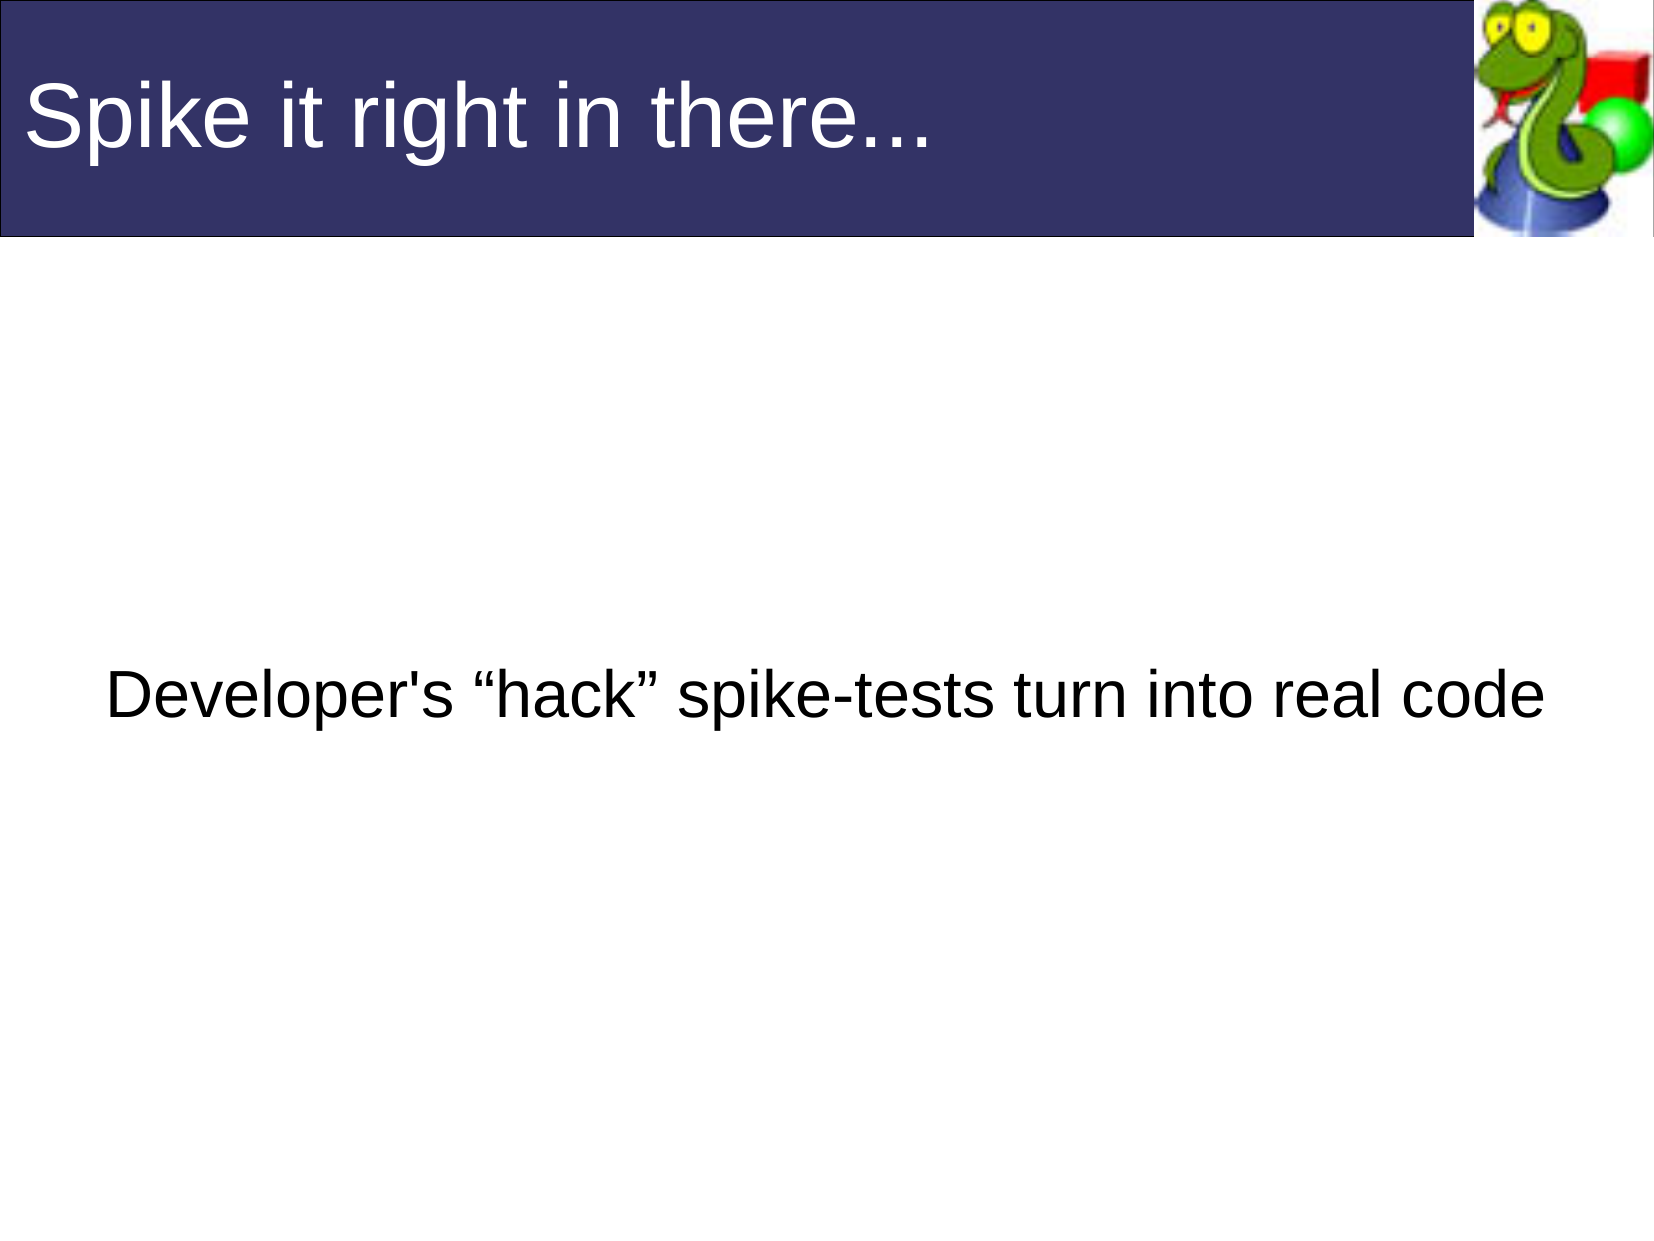

# Spike it right in there...
Developer's “hack” spike-tests turn into real code